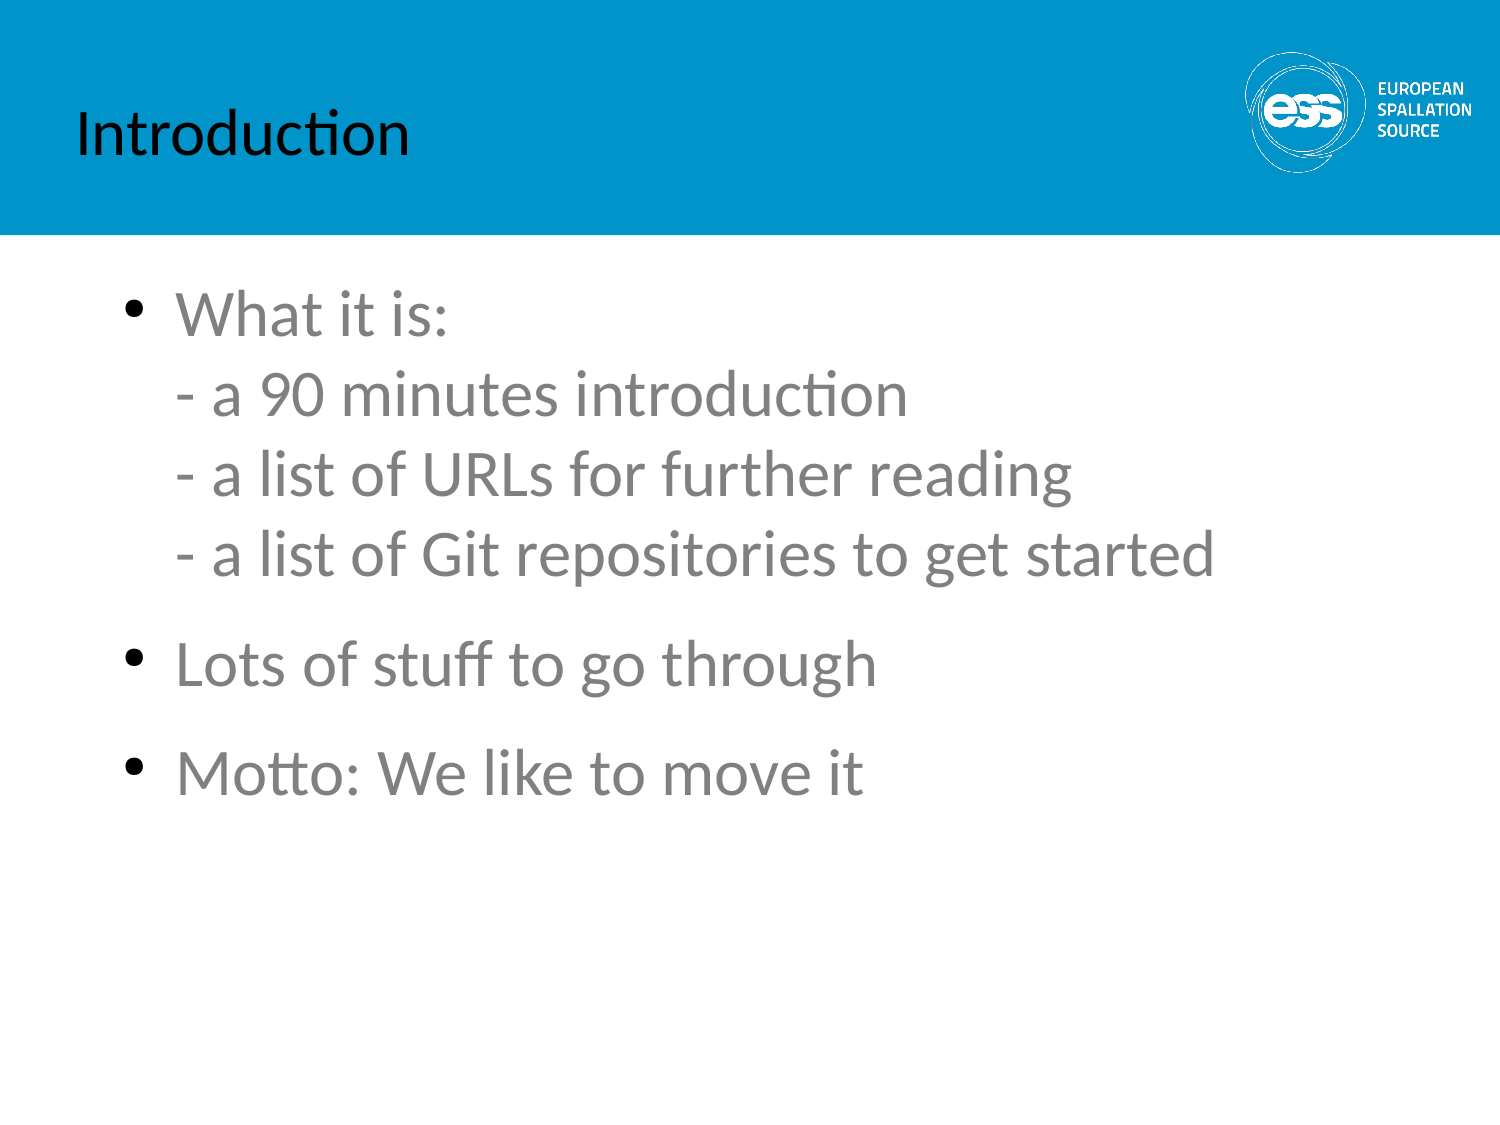

# Introduction
What it is:
- a 90 minutes introduction
- a list of URLs for further reading
- a list of Git repositories to get started
Lots of stuff to go through
Motto: We like to move it